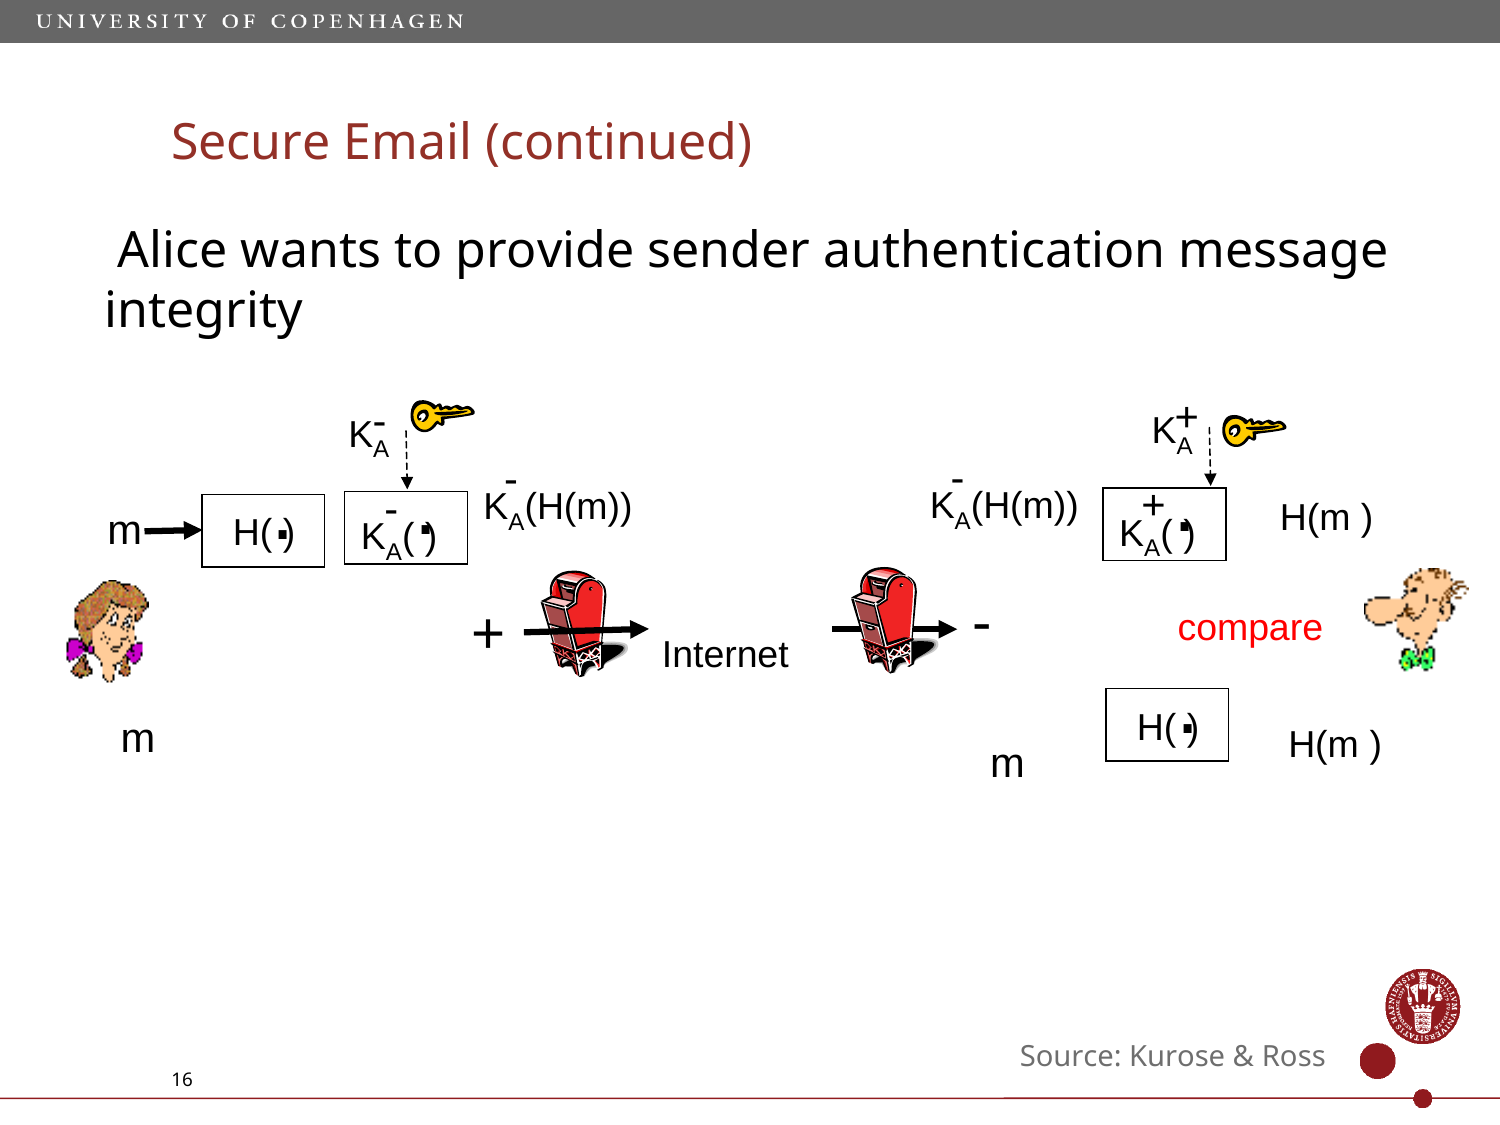

Secure Email (continued)
 Alice wants to provide sender authentication message integrity
+
KA
-
KA
.
+
KA( )
-
KA(H(m))
.
-
KA( )
-
KA(H(m))
.
H( )
H(m )
m
-
+
compare
Internet
.
H( )
m
H(m )
m
Source: Kurose & Ross